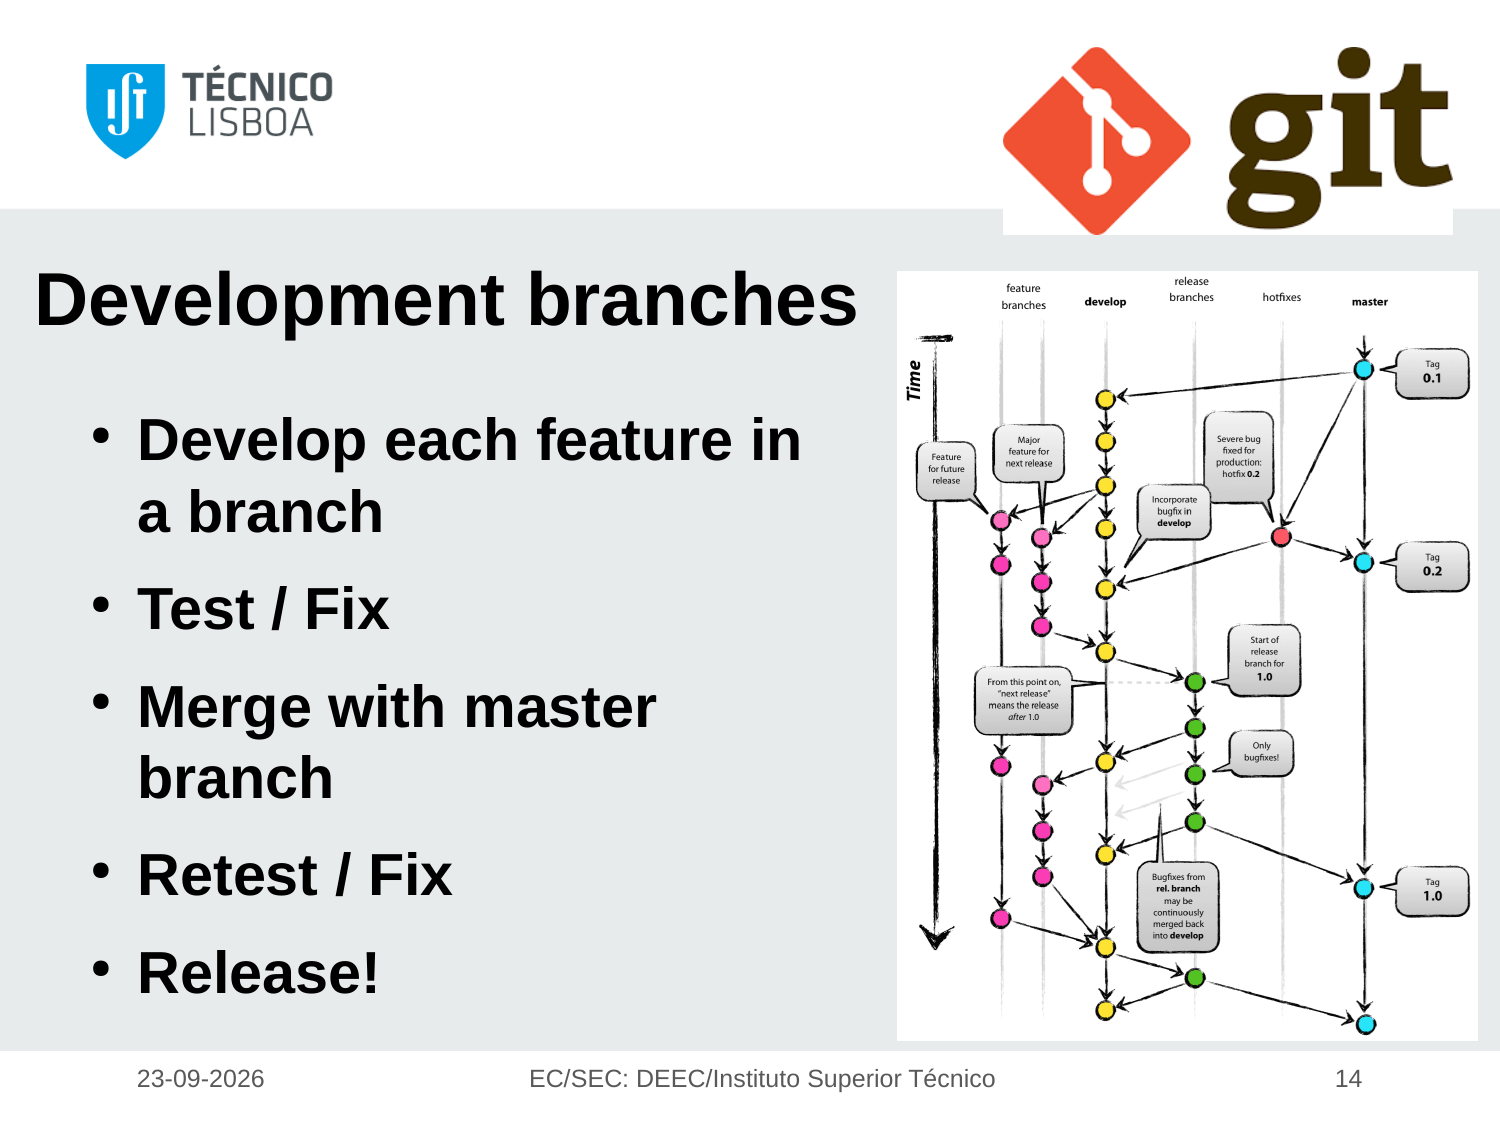

# Development branches
Develop each feature in a branch
Test / Fix
Merge with master branch
Retest / Fix
Release!
EC/SEC: DEEC/Instituto Superior Técnico